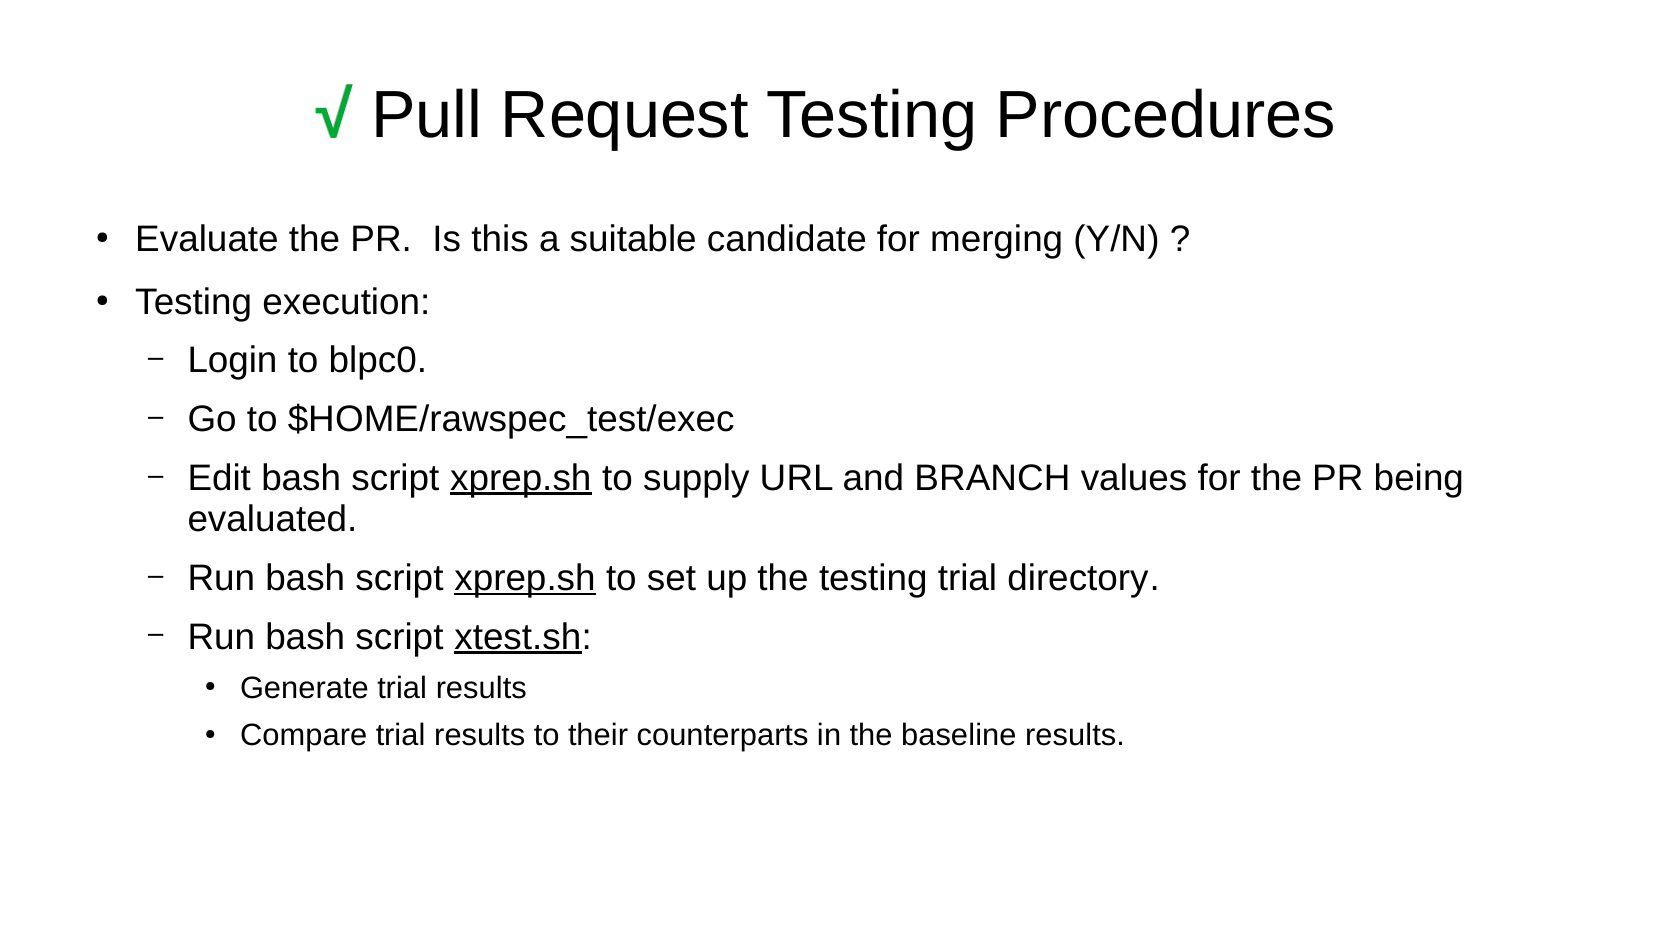

# √ Pull Request Testing Procedures
Evaluate the PR. Is this a suitable candidate for merging (Y/N) ?
Testing execution:
Login to blpc0.
Go to $HOME/rawspec_test/exec
Edit bash script xprep.sh to supply URL and BRANCH values for the PR being evaluated.
Run bash script xprep.sh to set up the testing trial directory.
Run bash script xtest.sh:
Generate trial results
Compare trial results to their counterparts in the baseline results.